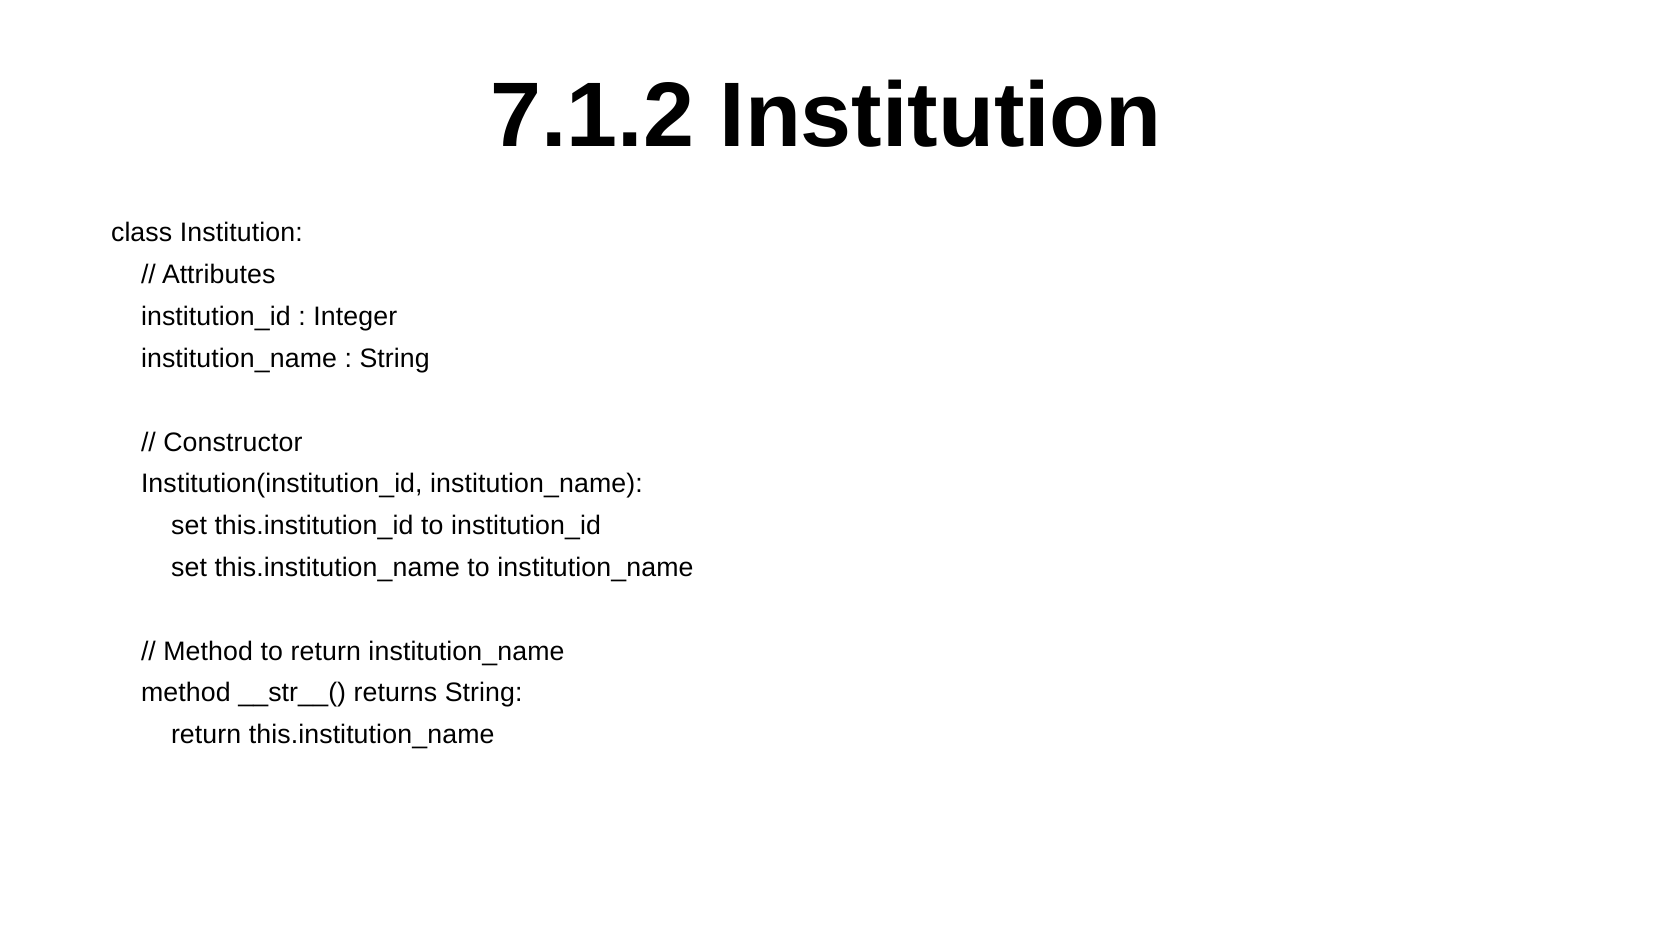

# 7.1.2 Institution
class Institution:
 // Attributes
 institution_id : Integer
 institution_name : String
 // Constructor
 Institution(institution_id, institution_name):
 set this.institution_id to institution_id
 set this.institution_name to institution_name
 // Method to return institution_name
 method __str__() returns String:
 return this.institution_name